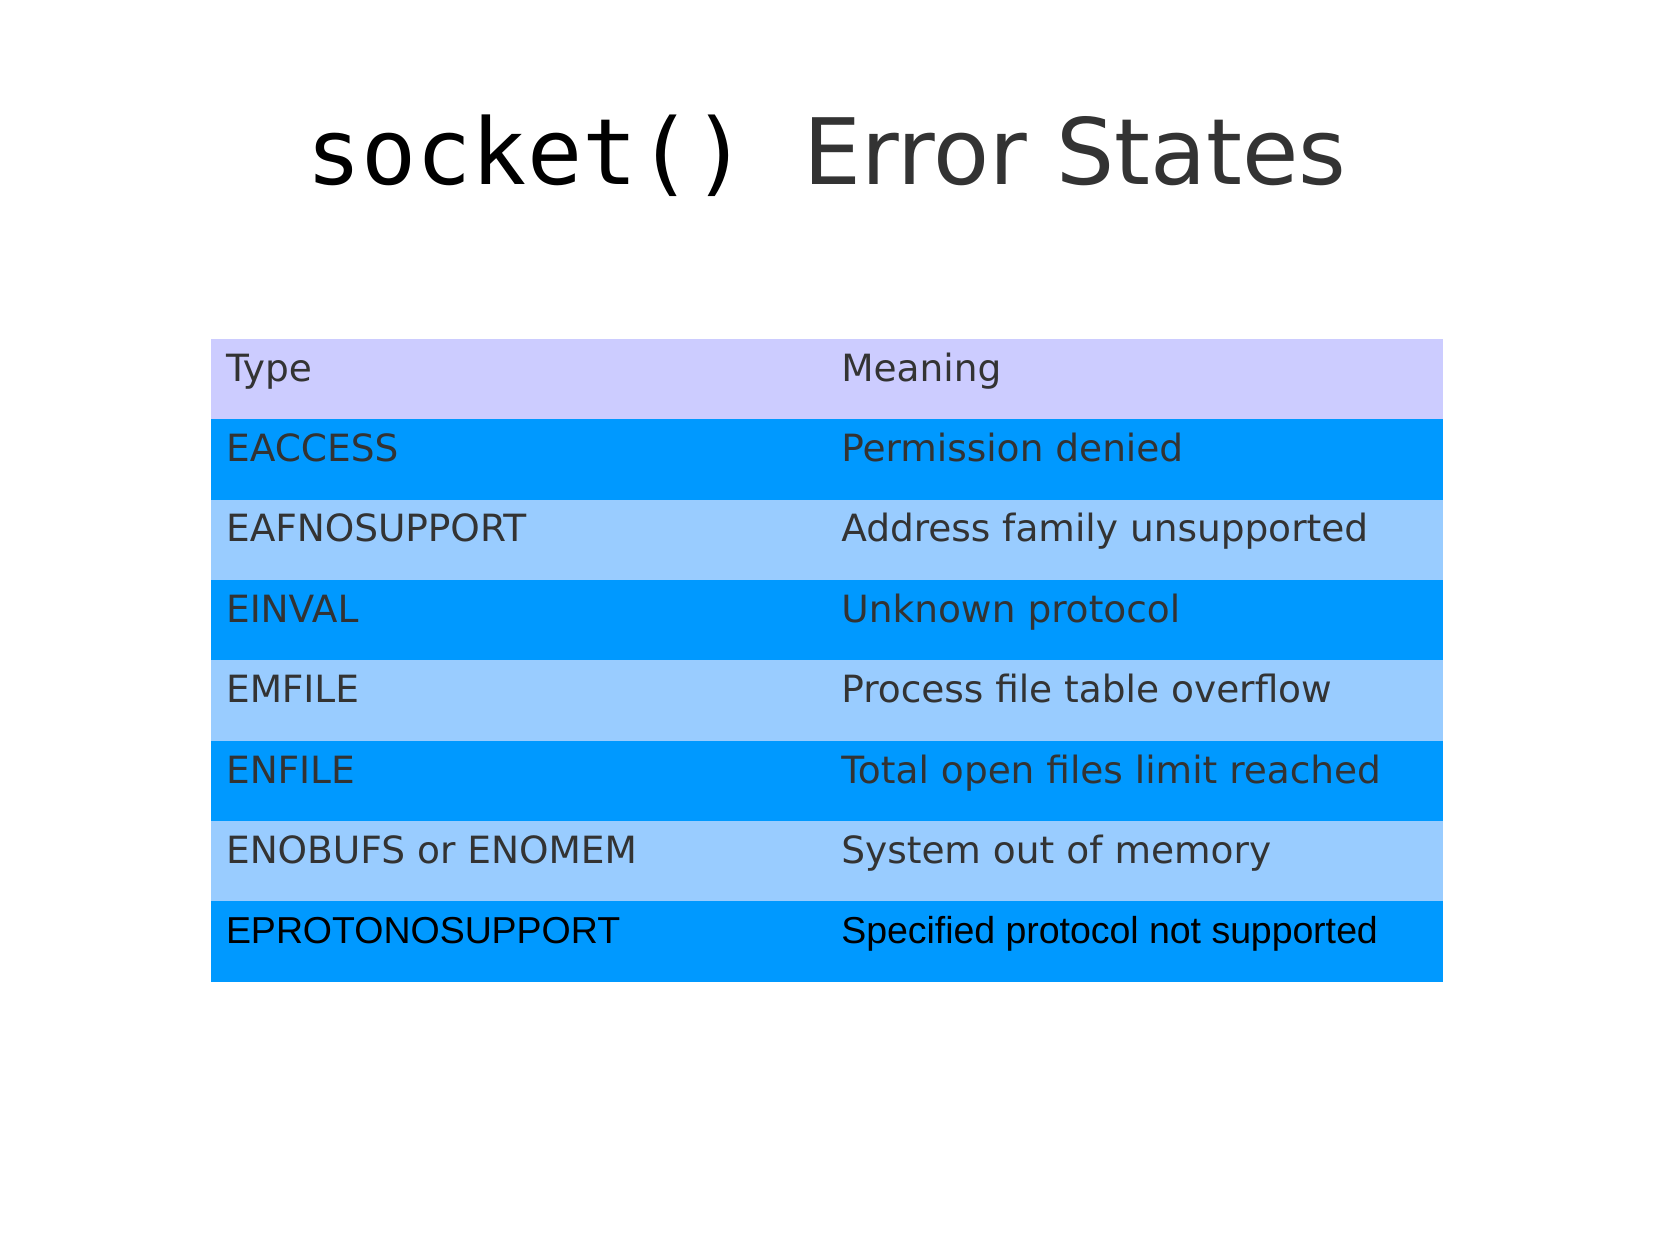

# socket() Error States
| Type | Meaning |
| --- | --- |
| EACCESS | Permission denied |
| EAFNOSUPPORT | Address family unsupported |
| EINVAL | Unknown protocol |
| EMFILE | Process file table overflow |
| ENFILE | Total open files limit reached |
| ENOBUFS or ENOMEM | System out of memory |
| EPROTONOSUPPORT | Specified protocol not supported |